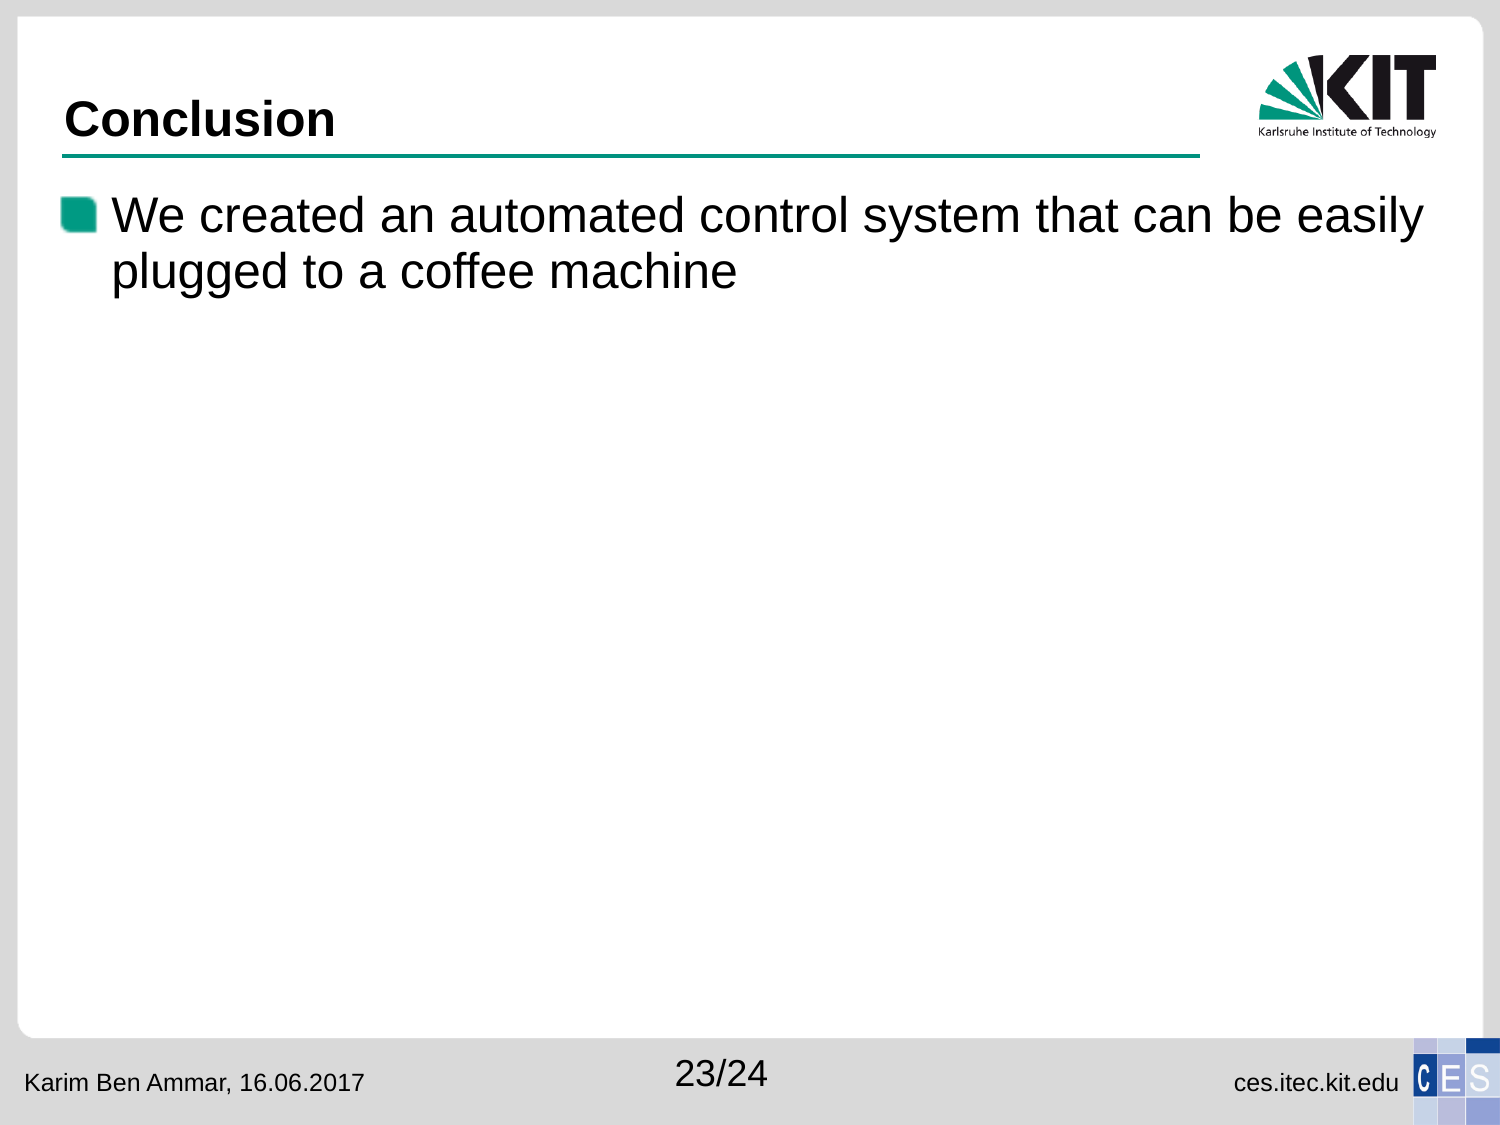

# Conclusion
We created an automated control system that can be easily plugged to a coffee machine
23/24